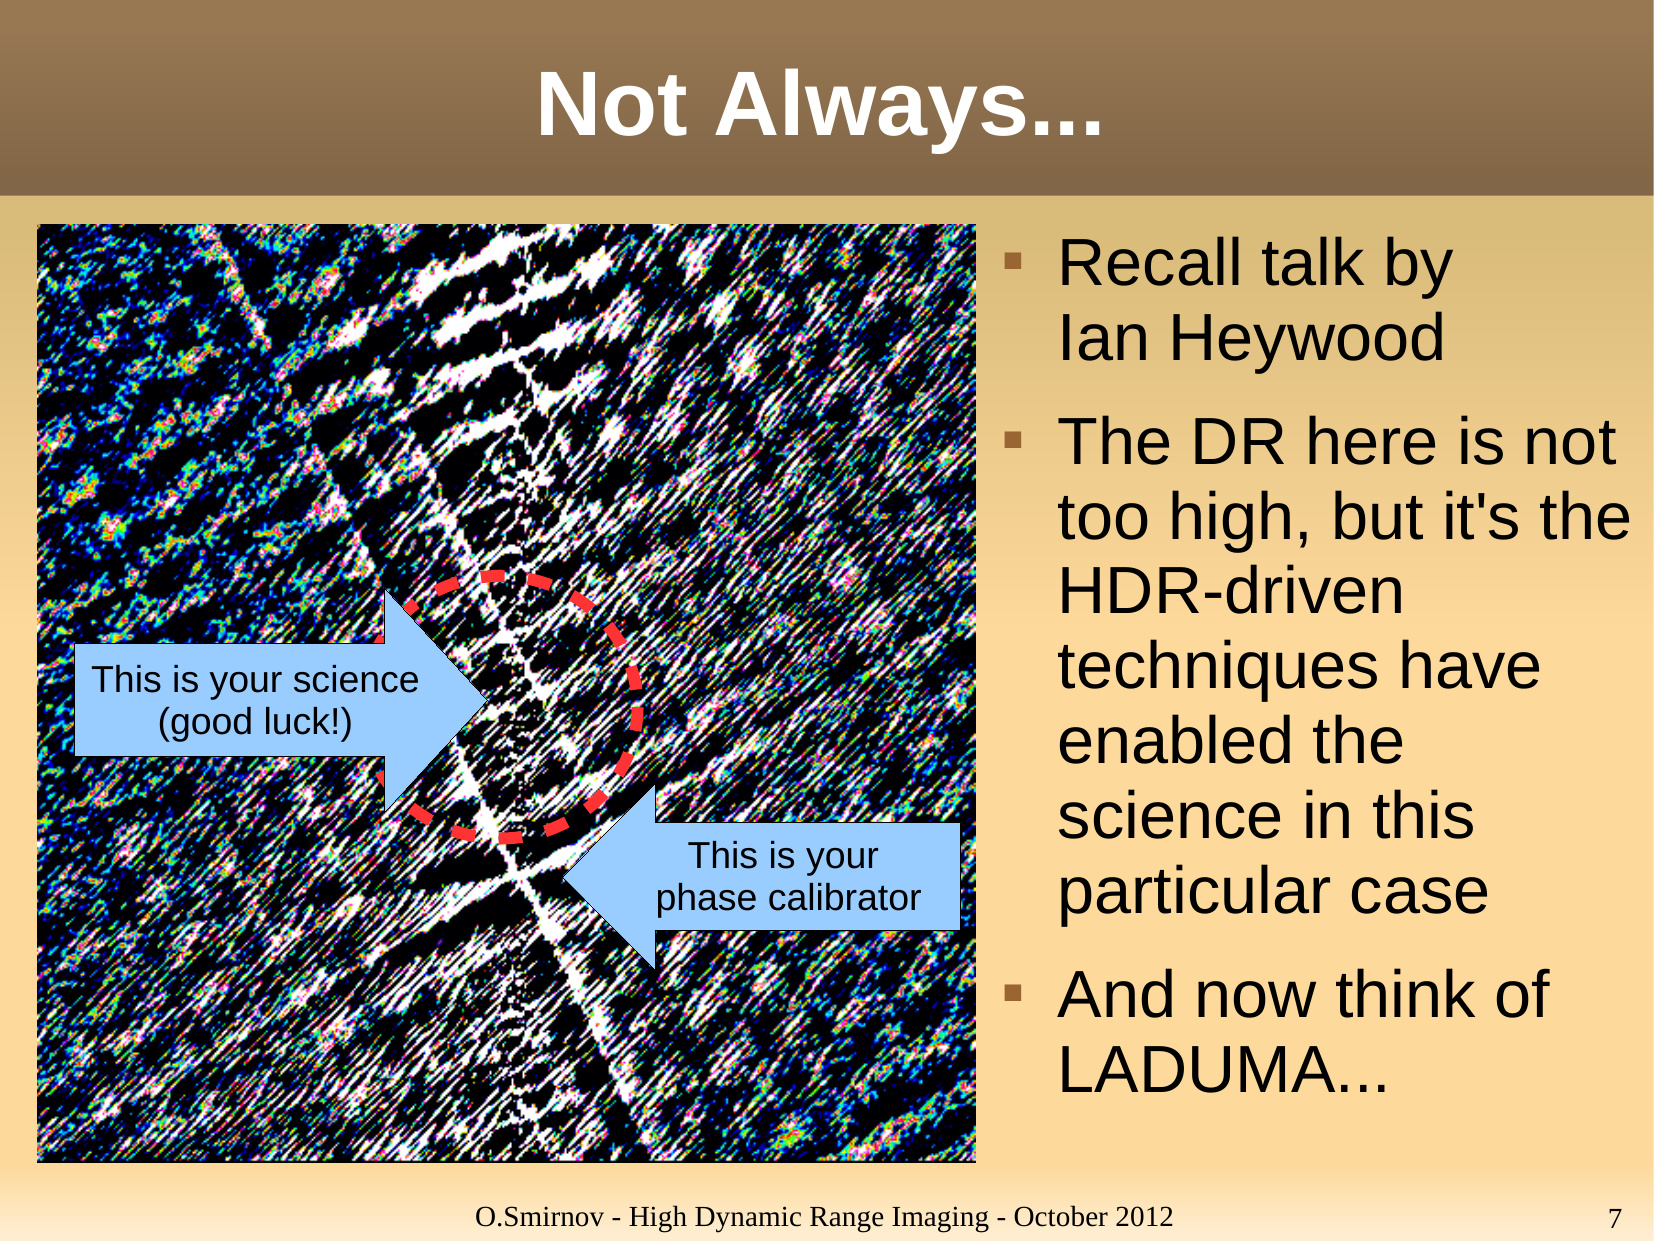

# Not Always...
Recall talk by
Ian Heywood
The DR here is not too high, but it's the HDR-driven techniques have enabled the science in this particular case
And now think of LADUMA...
This is your science
(good luck!)
This is your
phase calibrator
O.Smirnov - High Dynamic Range Imaging - October 2012
7